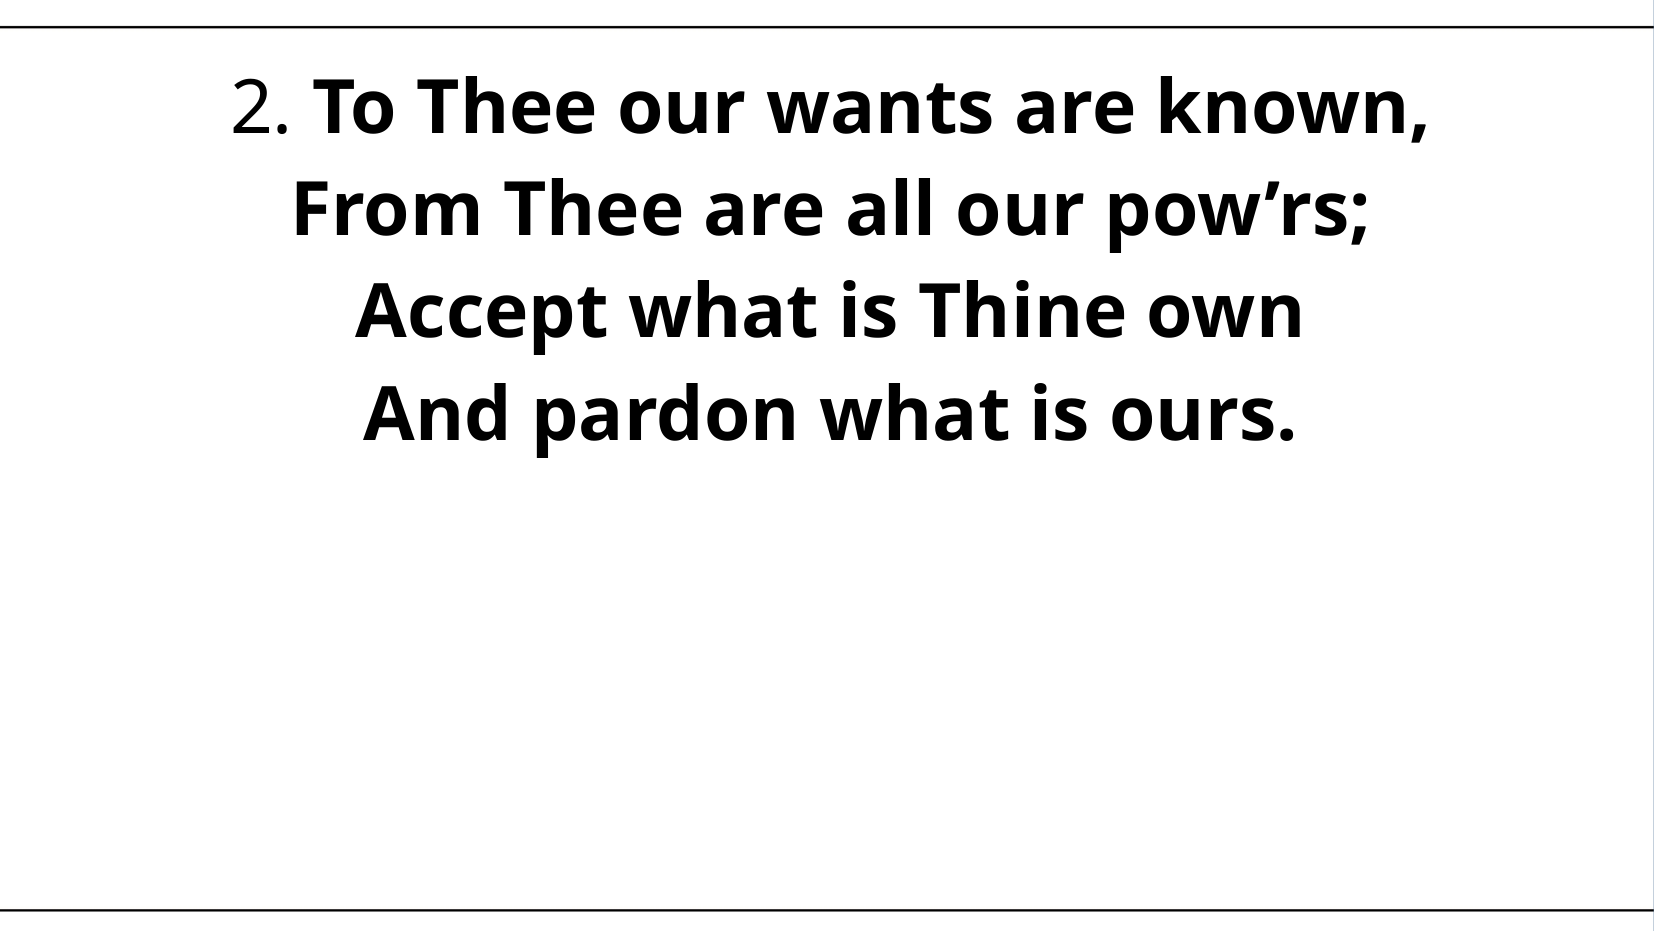

2. To Thee our wants are known,
From Thee are all our pow’rs;
Accept what is Thine own
And pardon what is ours.